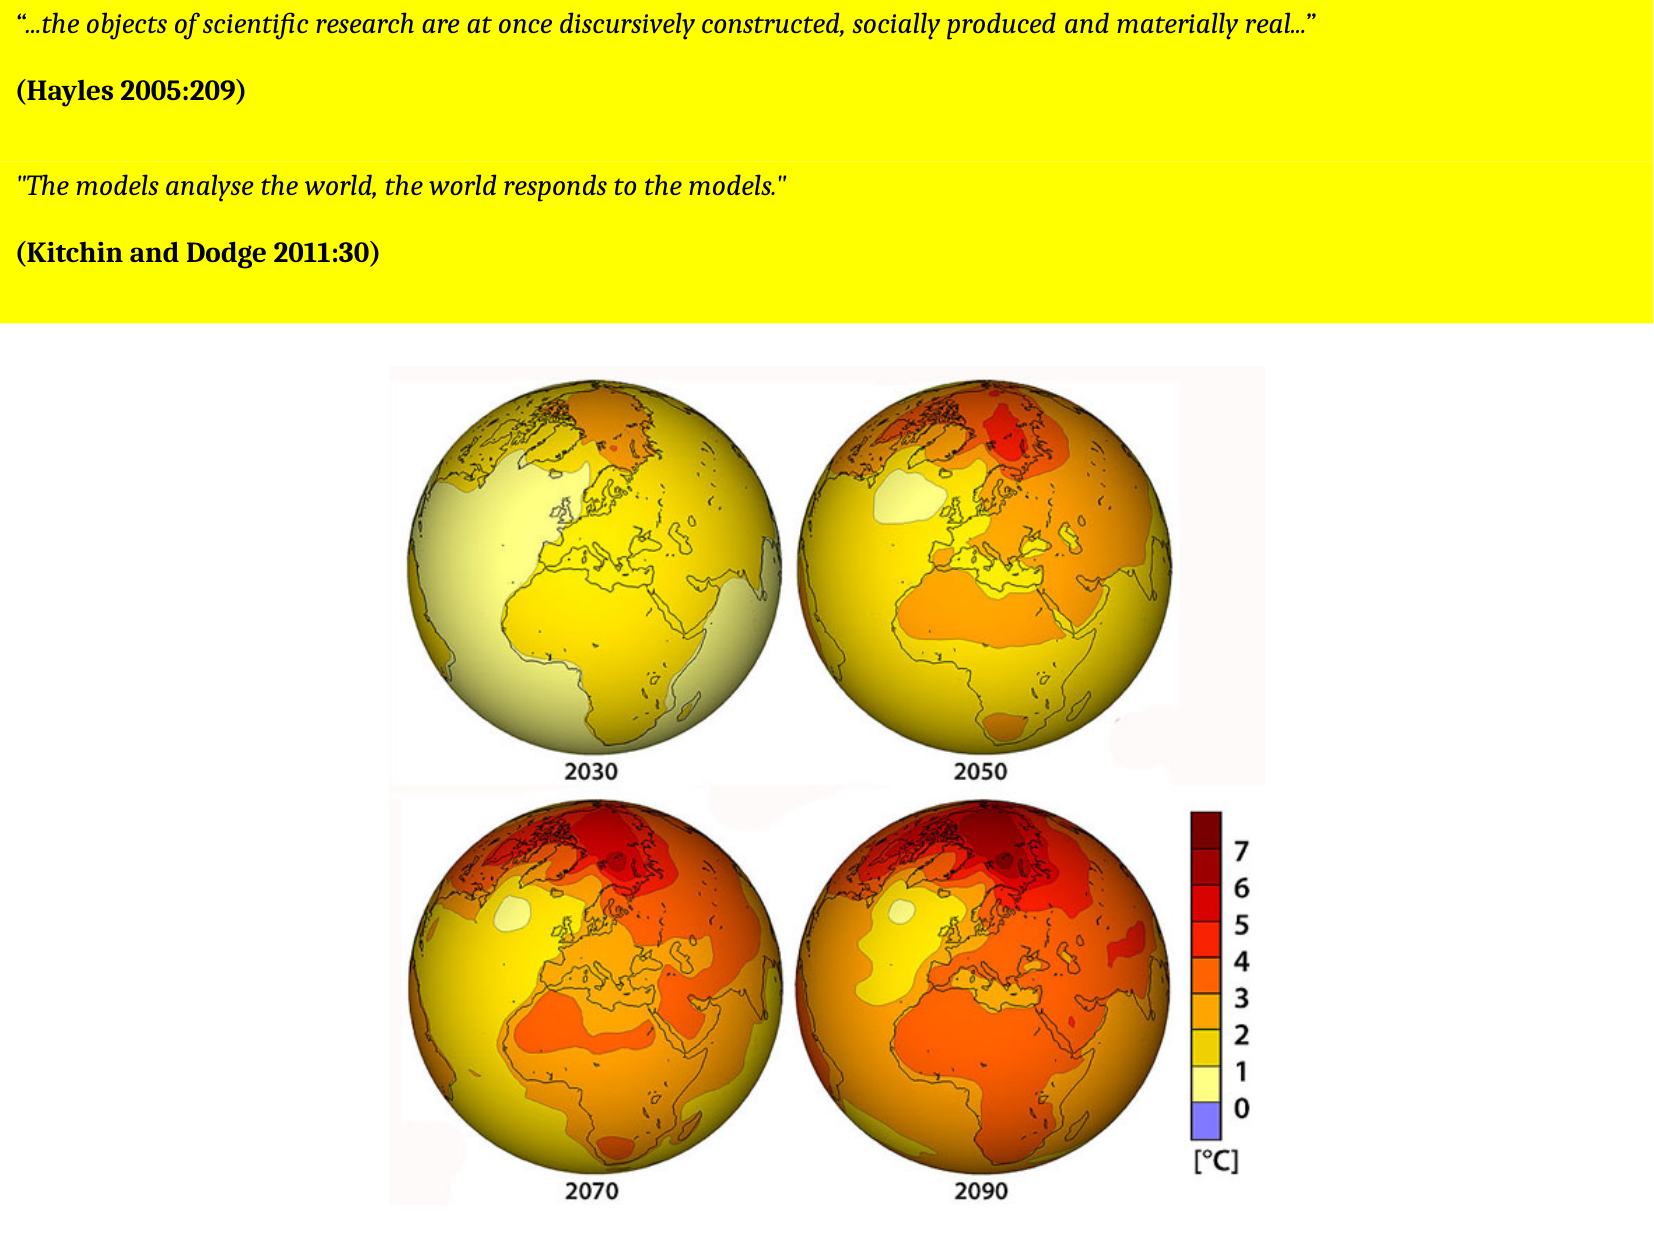

“...the objects of scientific research are at once discursively constructed, socially produced and materially real...”
(Hayles 2005:209)
"The models analyse the world, the world responds to the models."
(Kitchin and Dodge 2011:30)